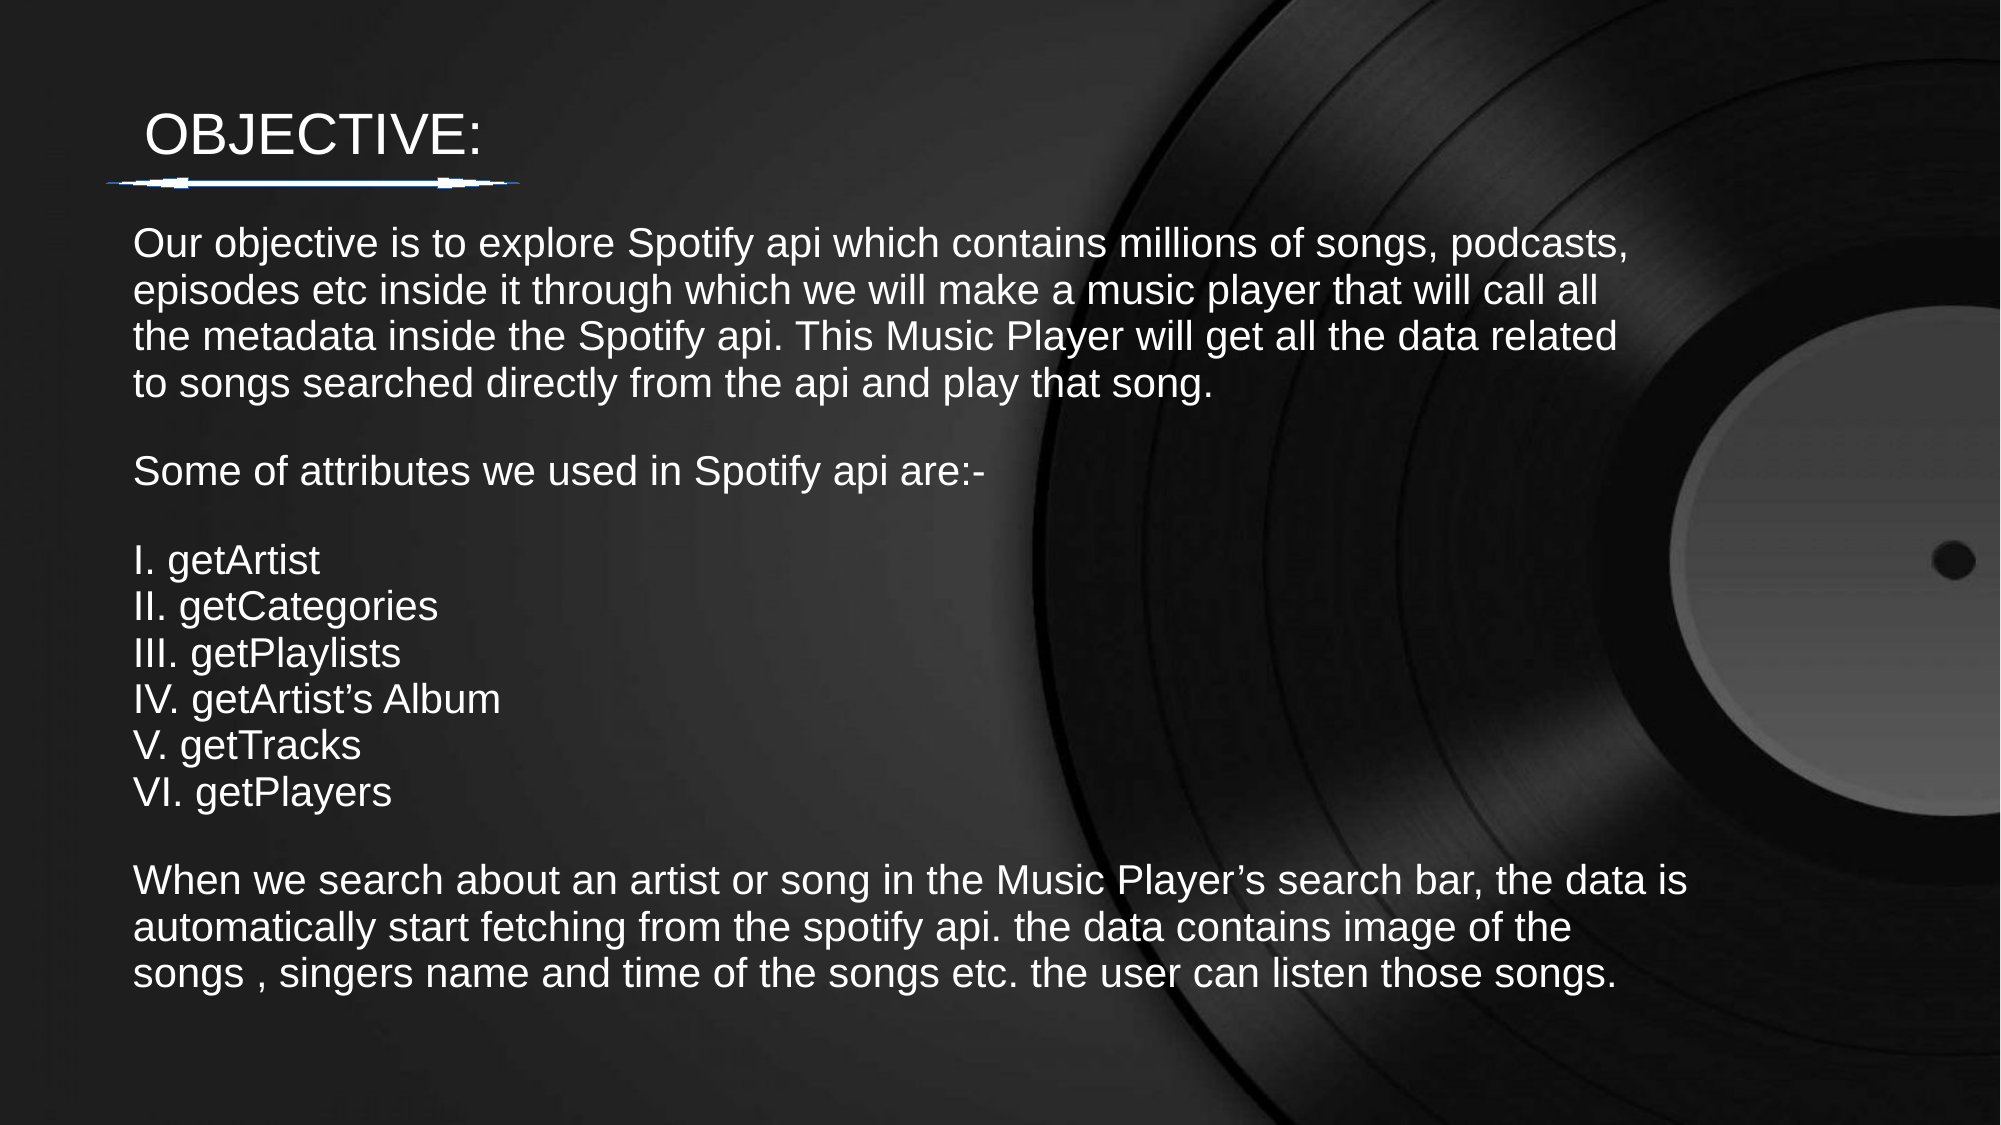

OBJECTIVE:
Our objective is to explore Spotify api which contains millions of songs, podcasts,
episodes etc inside it through which we will make a music player that will call all
the metadata inside the Spotify api. This Music Player will get all the data related
to songs searched directly from the api and play that song.
Some of attributes we used in Spotify api are:-
I. getArtist
II. getCategories
III. getPlaylists
IV. getArtist’s Album
V. getTracks
VI. getPlayers
When we search about an artist or song in the Music Player’s search bar, the data is
automatically start fetching from the spotify api. the data contains image of the
songs , singers name and time of the songs etc. the user can listen those songs.